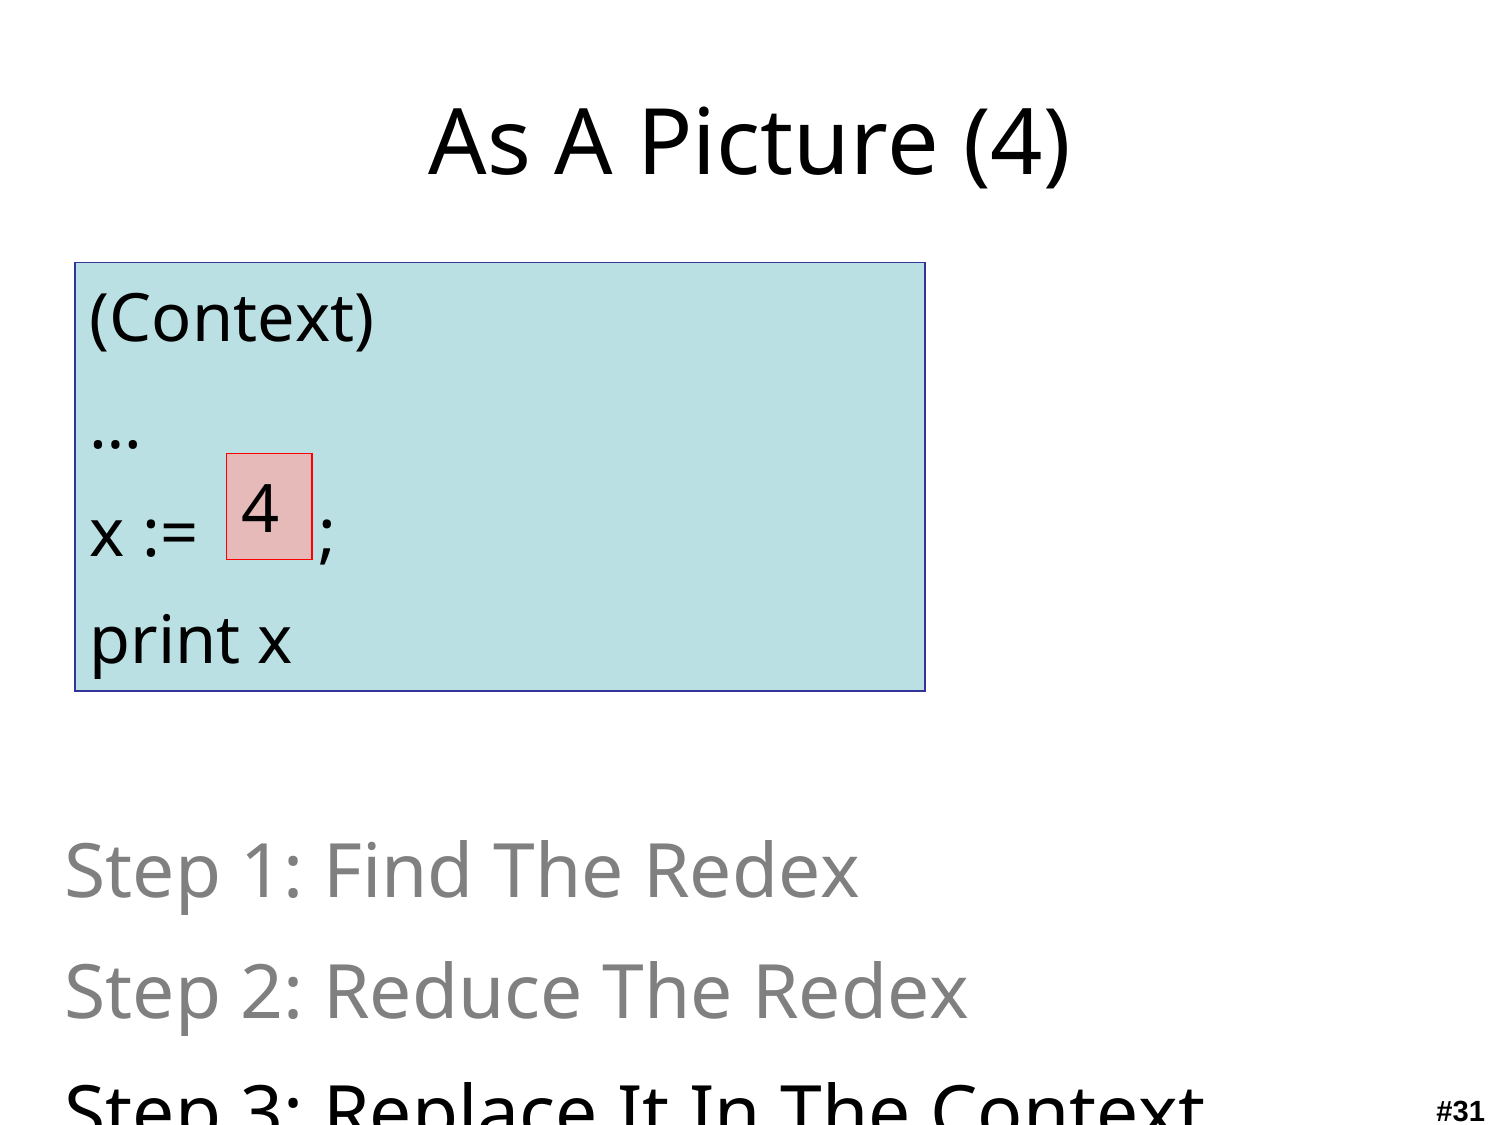

# As A Picture (4)
(Context)
…
x := ;
print x
4
Step 1: Find The Redex
Step 2: Reduce The Redex
Step 3: Replace It In The Context
31